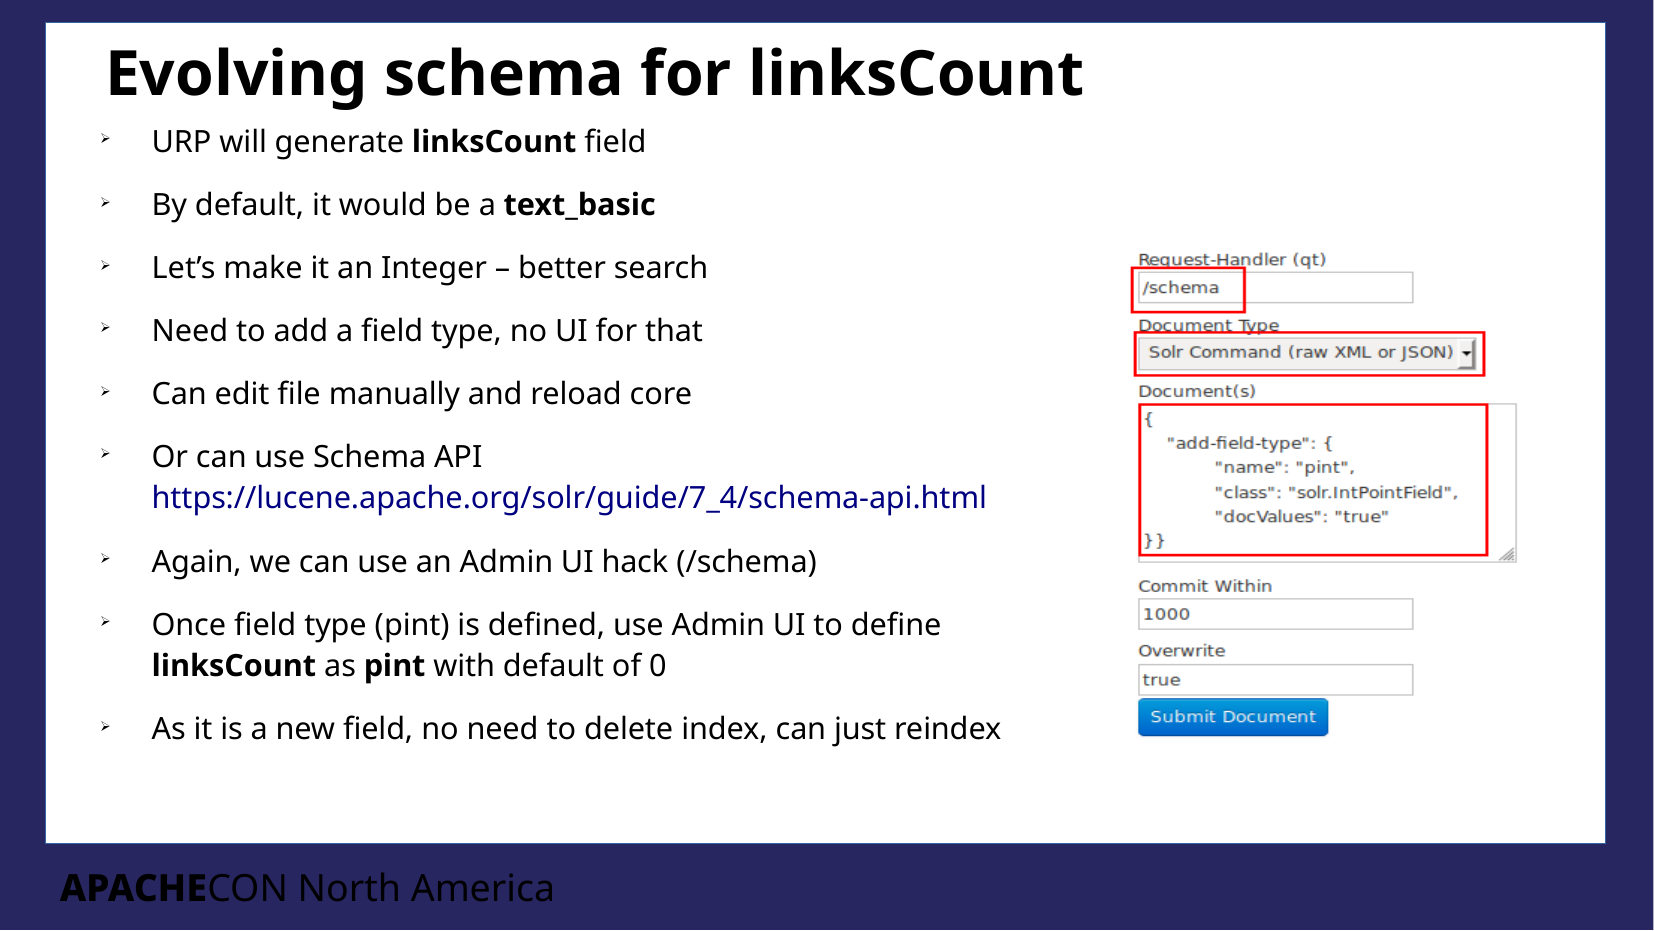

# Evolving schema for linksCount
URP will generate linksCount field
By default, it would be a text_basic
Let’s make it an Integer – better search
Need to add a field type, no UI for that
Can edit file manually and reload core
Or can use Schema API
https://lucene.apache.org/solr/guide/7_4/schema-api.html
Again, we can use an Admin UI hack (/schema)
Once field type (pint) is defined, use Admin UI to define linksCount as pint with default of 0
As it is a new field, no need to delete index, can just reindex